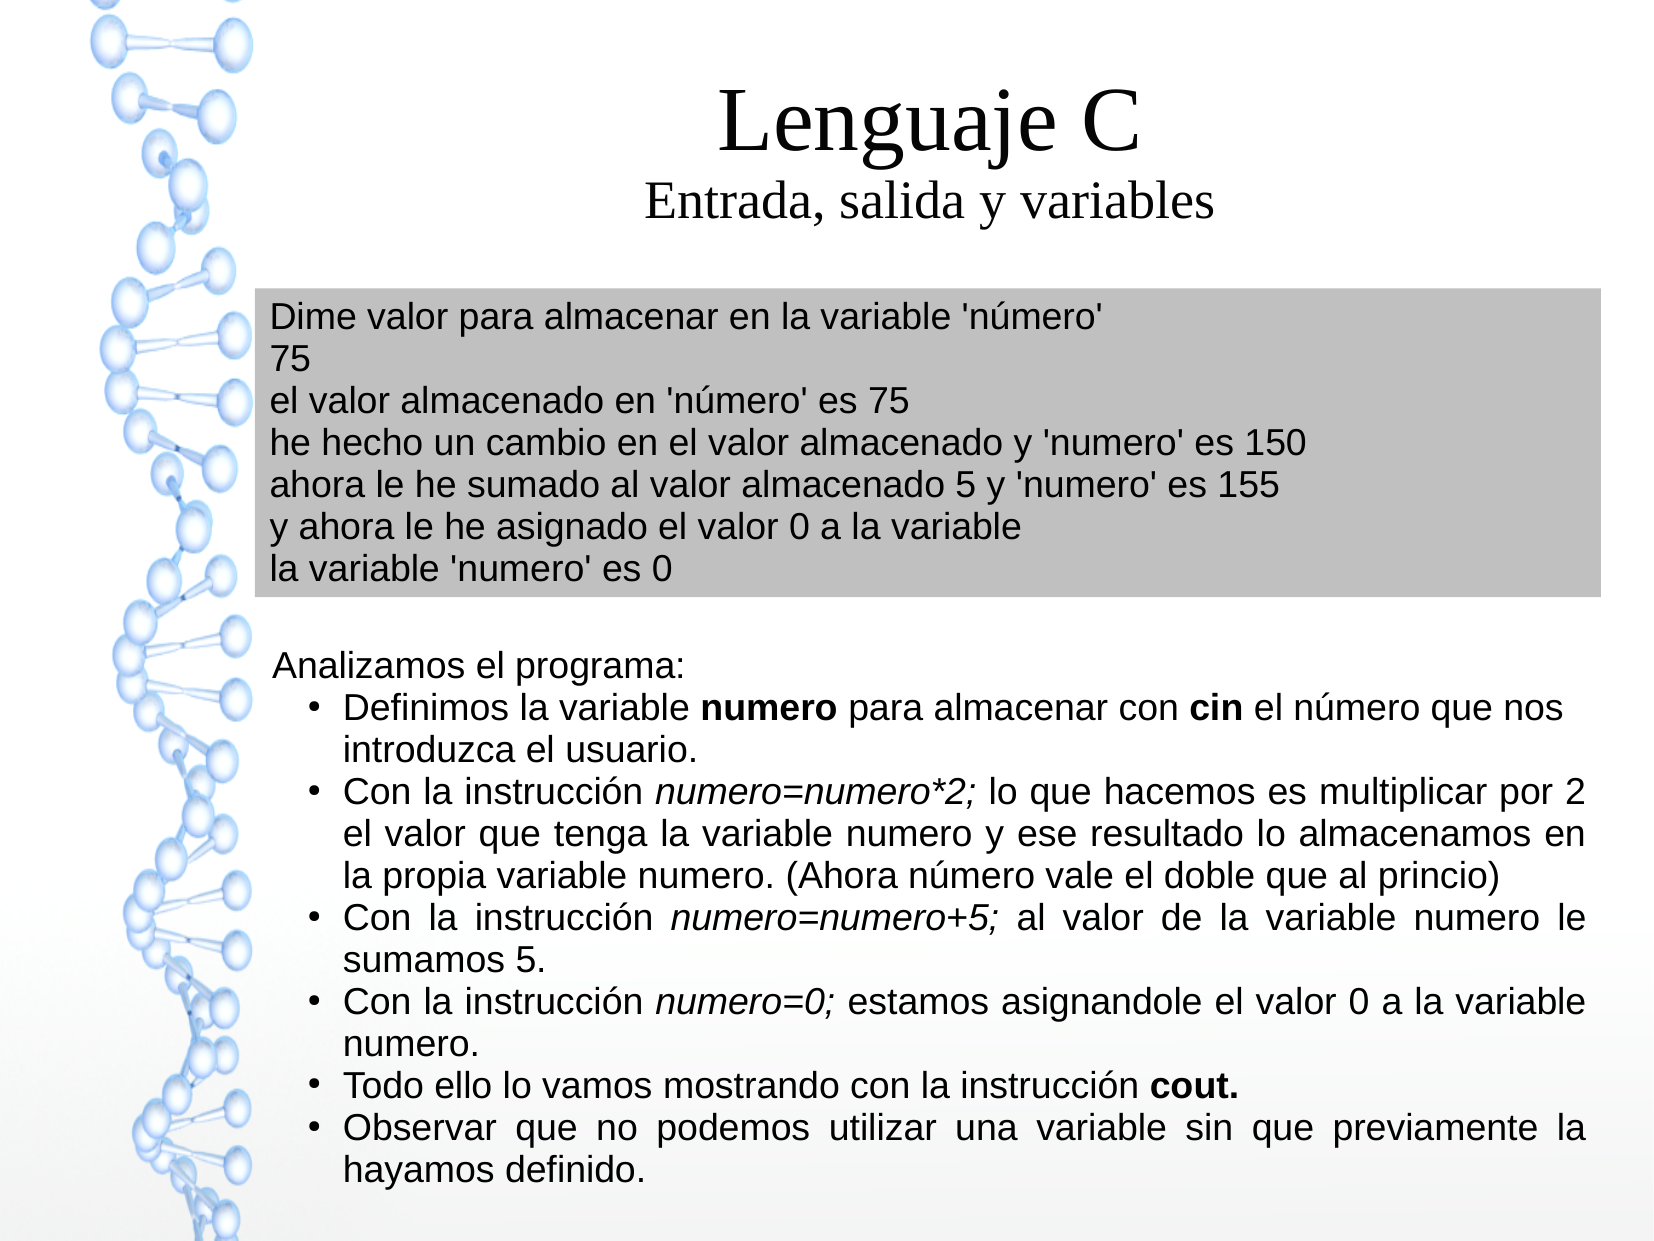

# Lenguaje C Entrada, salida y variables
Dime valor para almacenar en la variable 'número'
75
el valor almacenado en 'número' es 75
he hecho un cambio en el valor almacenado y 'numero' es 150
ahora le he sumado al valor almacenado 5 y 'numero' es 155
y ahora le he asignado el valor 0 a la variable
la variable 'numero' es 0
Analizamos el programa:
Definimos la variable numero para almacenar con cin el número que nos introduzca el usuario.
Con la instrucción numero=numero*2; lo que hacemos es multiplicar por 2 el valor que tenga la variable numero y ese resultado lo almacenamos en la propia variable numero. (Ahora número vale el doble que al princio)
Con la instrucción numero=numero+5; al valor de la variable numero le sumamos 5.
Con la instrucción numero=0; estamos asignandole el valor 0 a la variable numero.
Todo ello lo vamos mostrando con la instrucción cout.
Observar que no podemos utilizar una variable sin que previamente la hayamos definido.